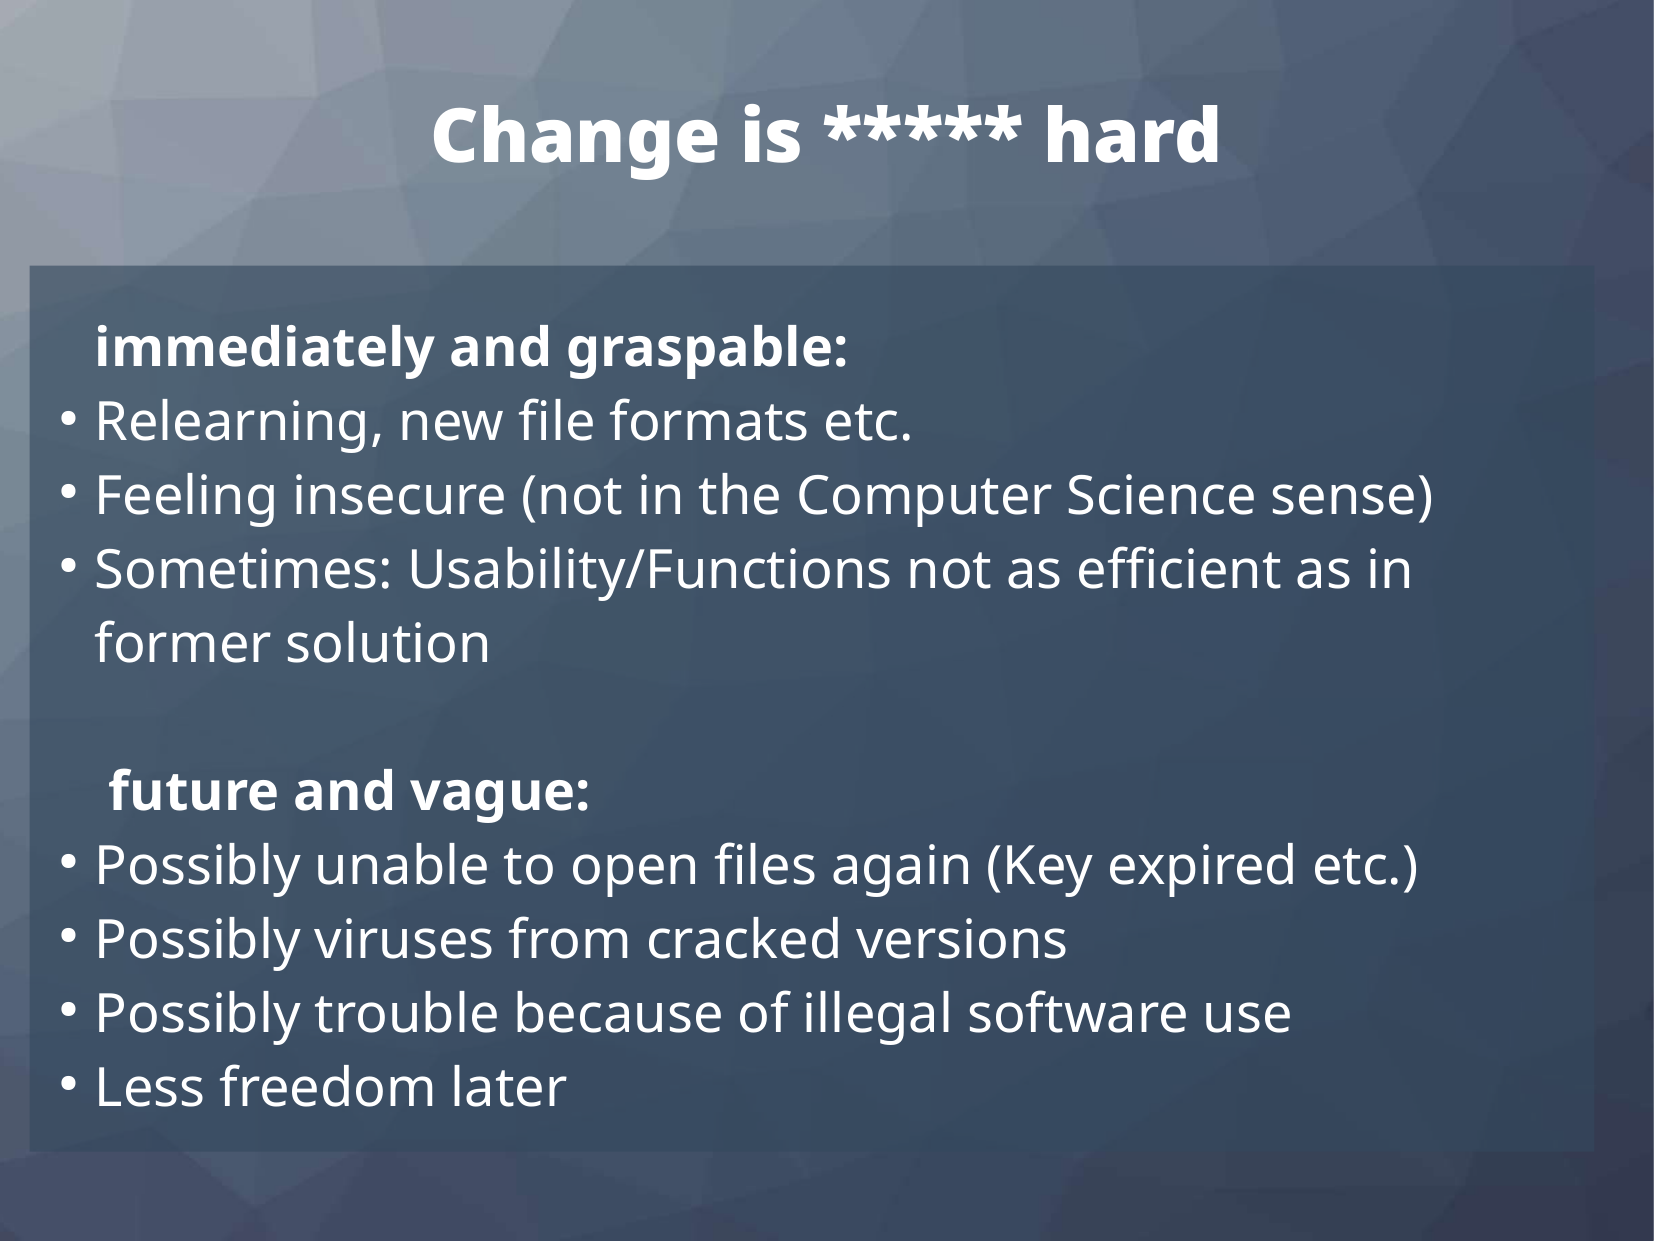

# Change is ***** hard
immediately and graspable:
Relearning, new file formats etc.
Feeling insecure (not in the Computer Science sense)
Sometimes: Usability/Functions not as efficient as in former solution
 future and vague:
Possibly unable to open files again (Key expired etc.)
Possibly viruses from cracked versions
Possibly trouble because of illegal software use
Less freedom later
less